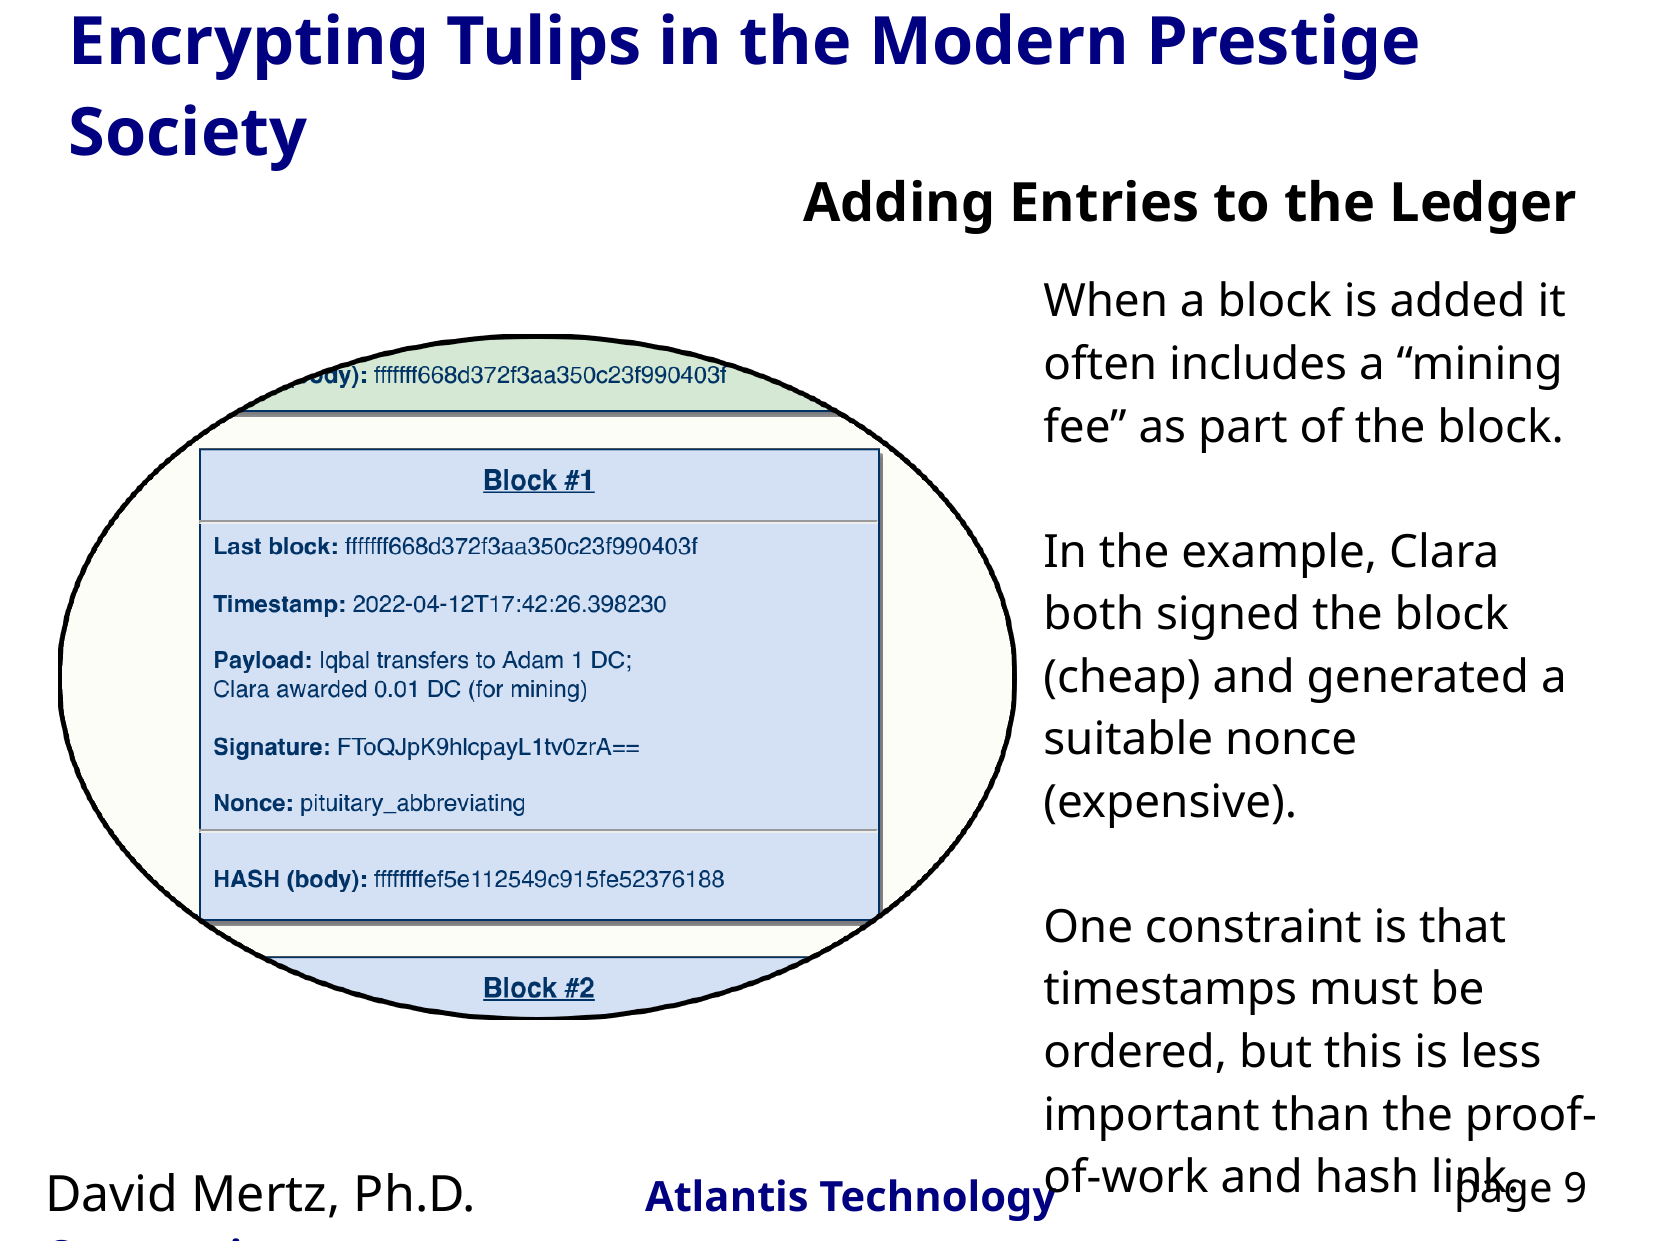

# Adding Entries to the Ledger
When a block is added it often includes a “mining fee” as part of the block.
In the example, Clara both signed the block (cheap) and generated a suitable nonce (expensive).
One constraint is that timestamps must be ordered, but this is less important than the proof-of-work and hash link.